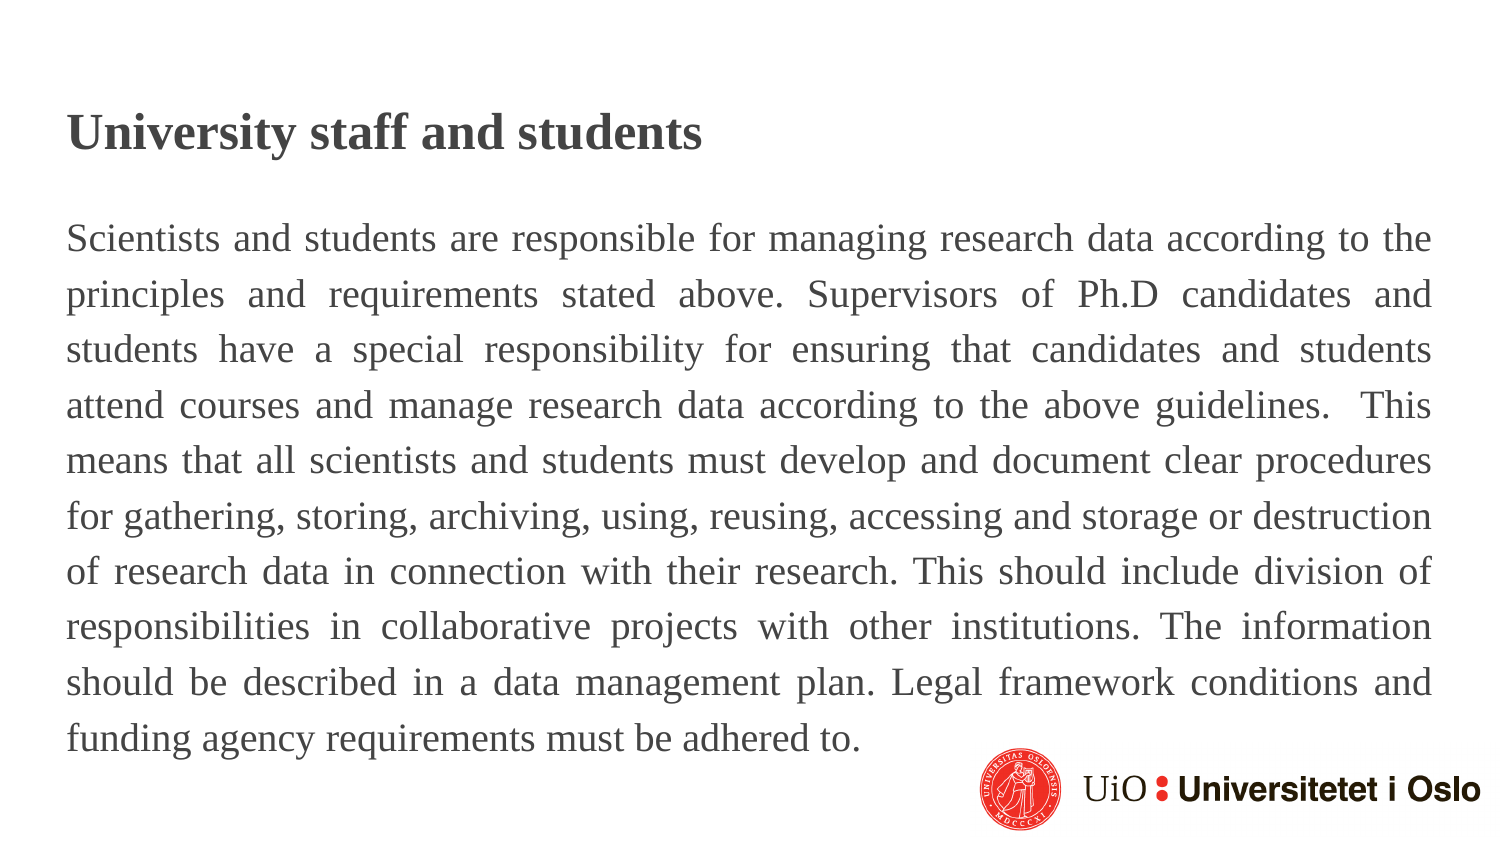

# University staff and students
Scientists and students are responsible for managing research data according to the principles and requirements stated above. Supervisors of Ph.D candidates and students have a special responsibility for ensuring that candidates and students attend courses and manage research data according to the above guidelines. This means that all scientists and students must develop and document clear procedures for gathering, storing, archiving, using, reusing, accessing and storage or destruction of research data in connection with their research. This should include division of responsibilities in collaborative projects with other institutions. The information should be described in a data management plan. Legal framework conditions and funding agency requirements must be adhered to.